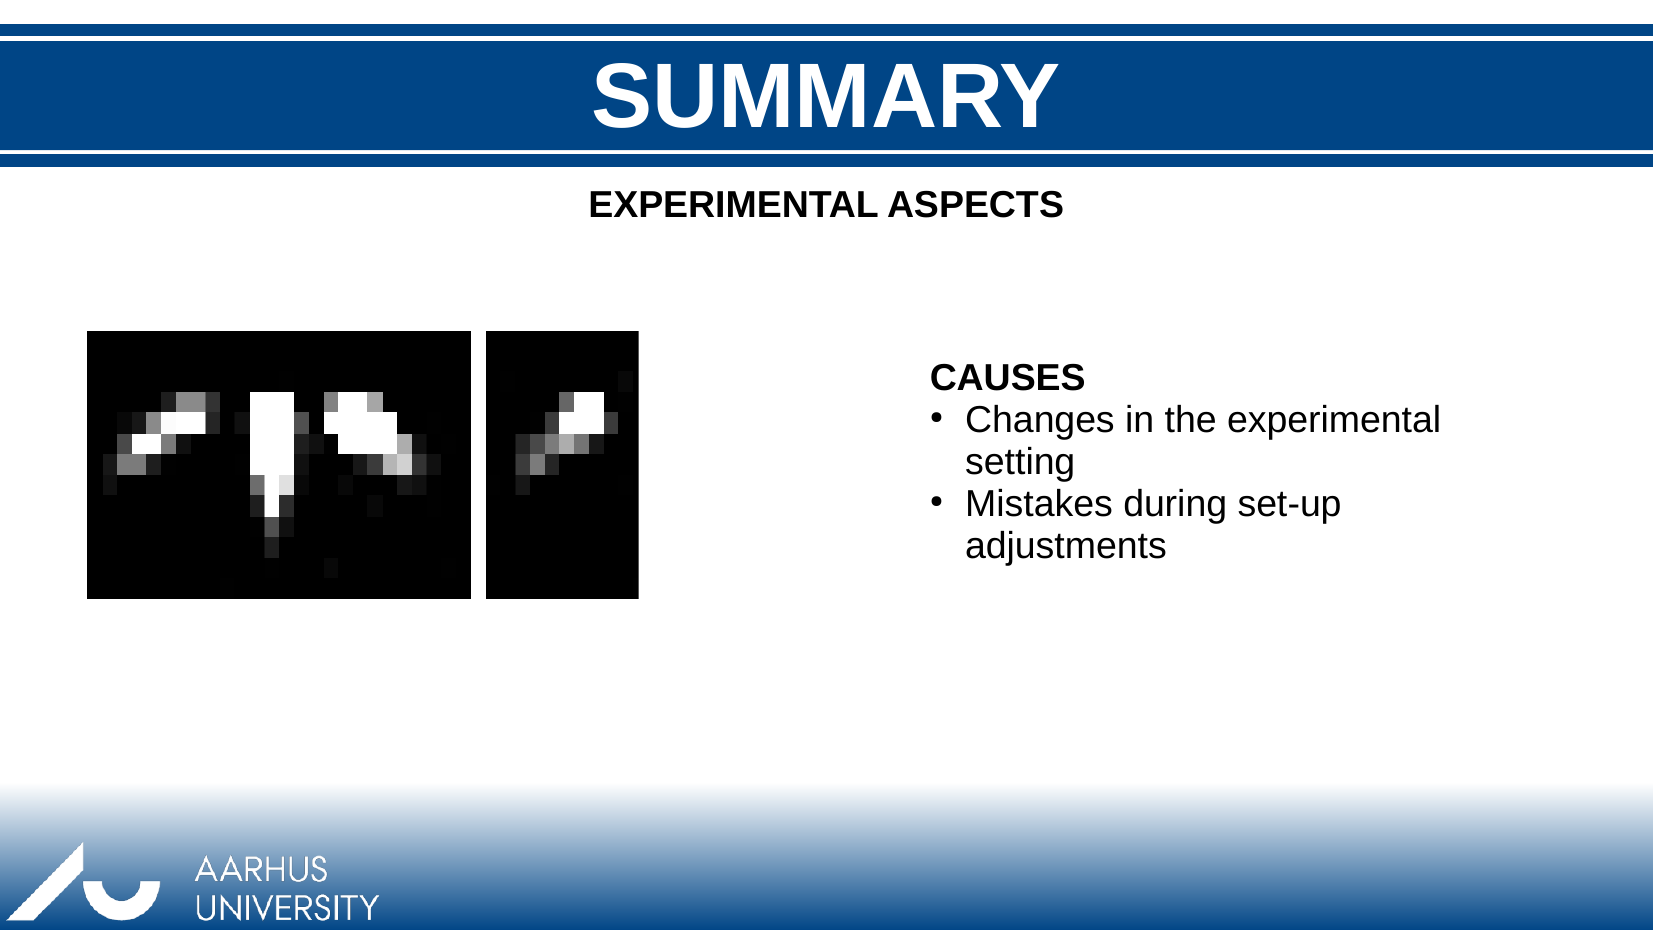

# SUMMARY
EXPERIMENTAL ASPECTS
CAUSES
Changes in the experimental setting
Mistakes during set-up adjustments